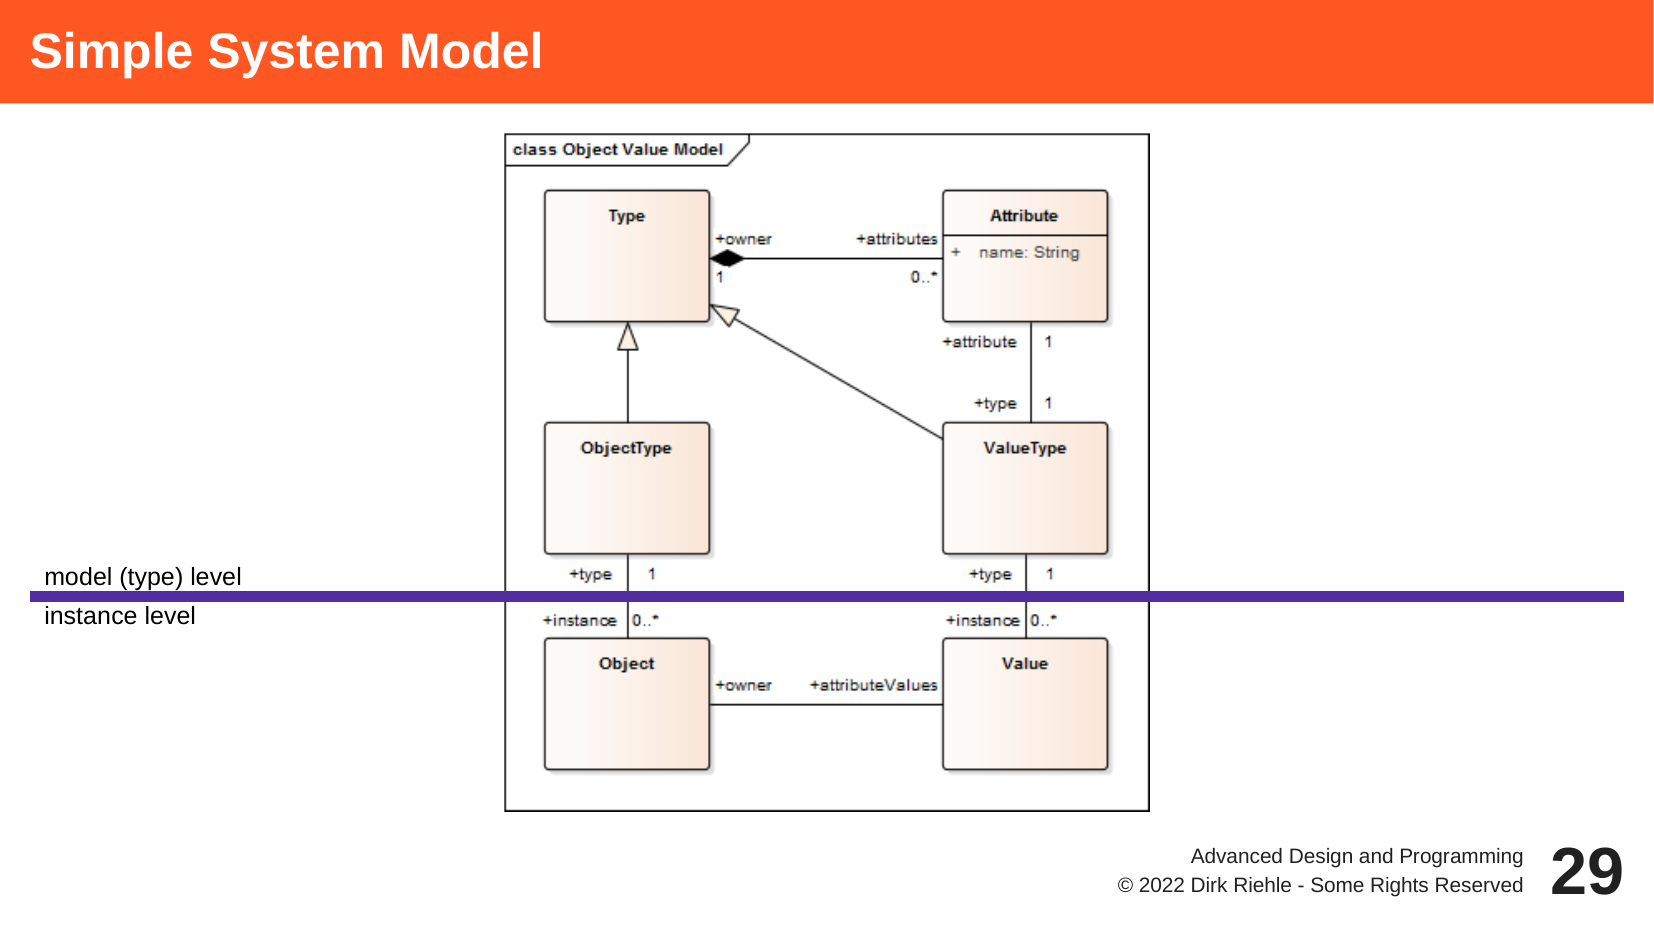

# Simple System Model
model (type) level
instance level
Advanced Design and Programming
29
© 2022 Dirk Riehle - Some Rights Reserved